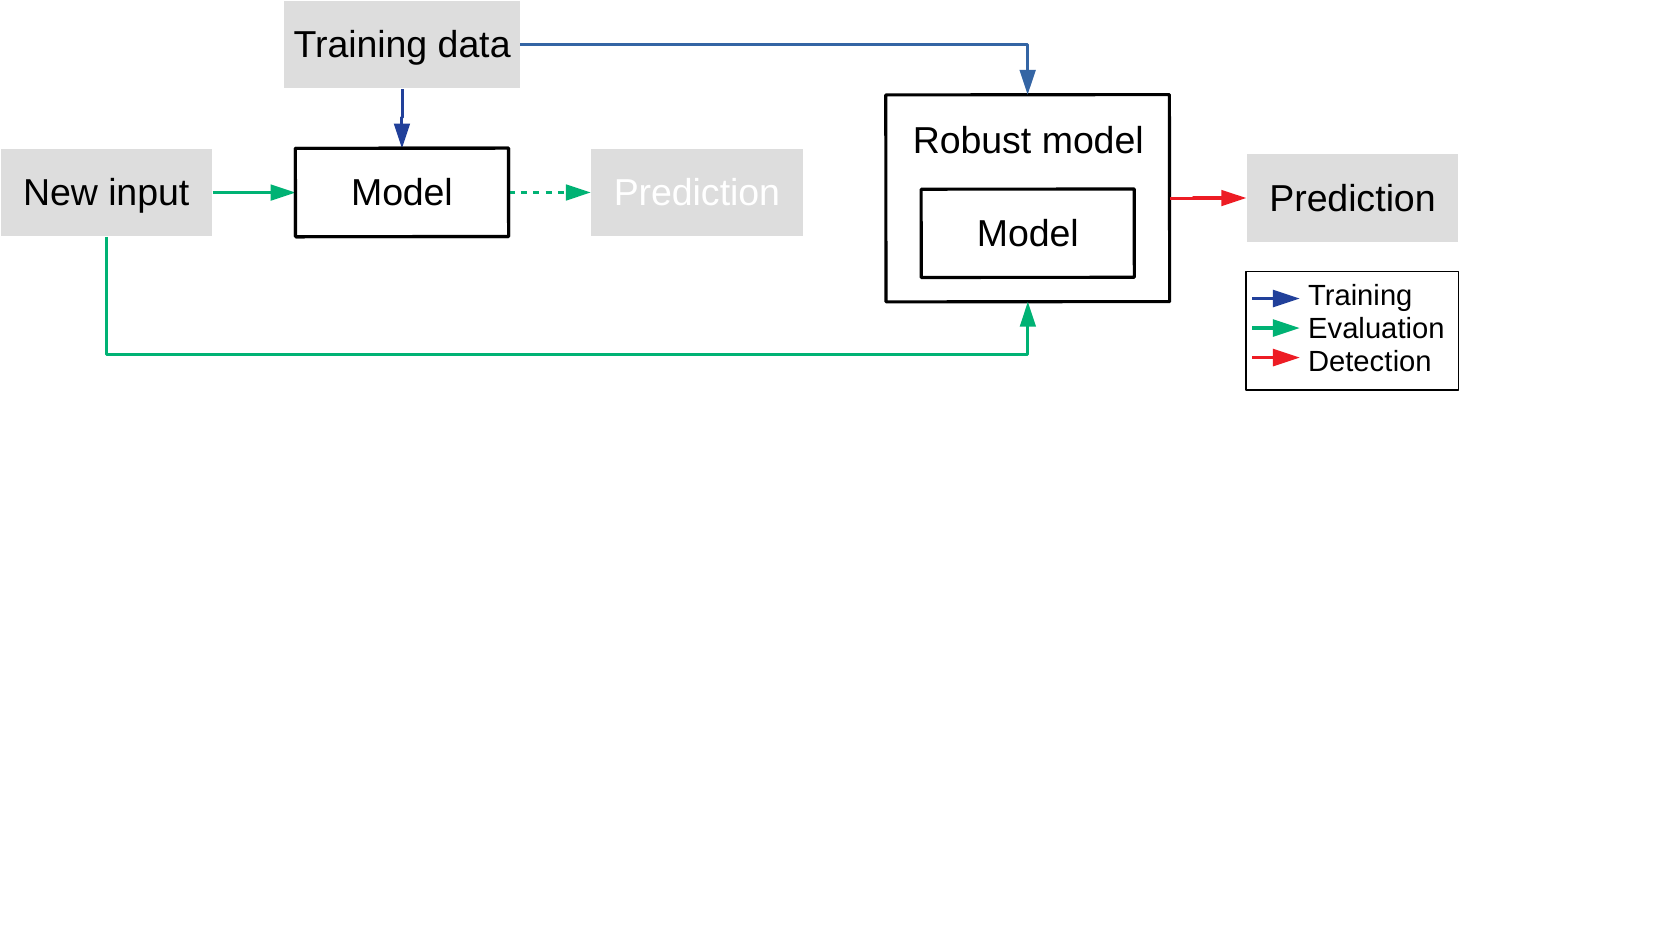

Training data
Robust model
New input
Prediction
Model
Model
Prediction
Model
Training
Evaluation
Detection